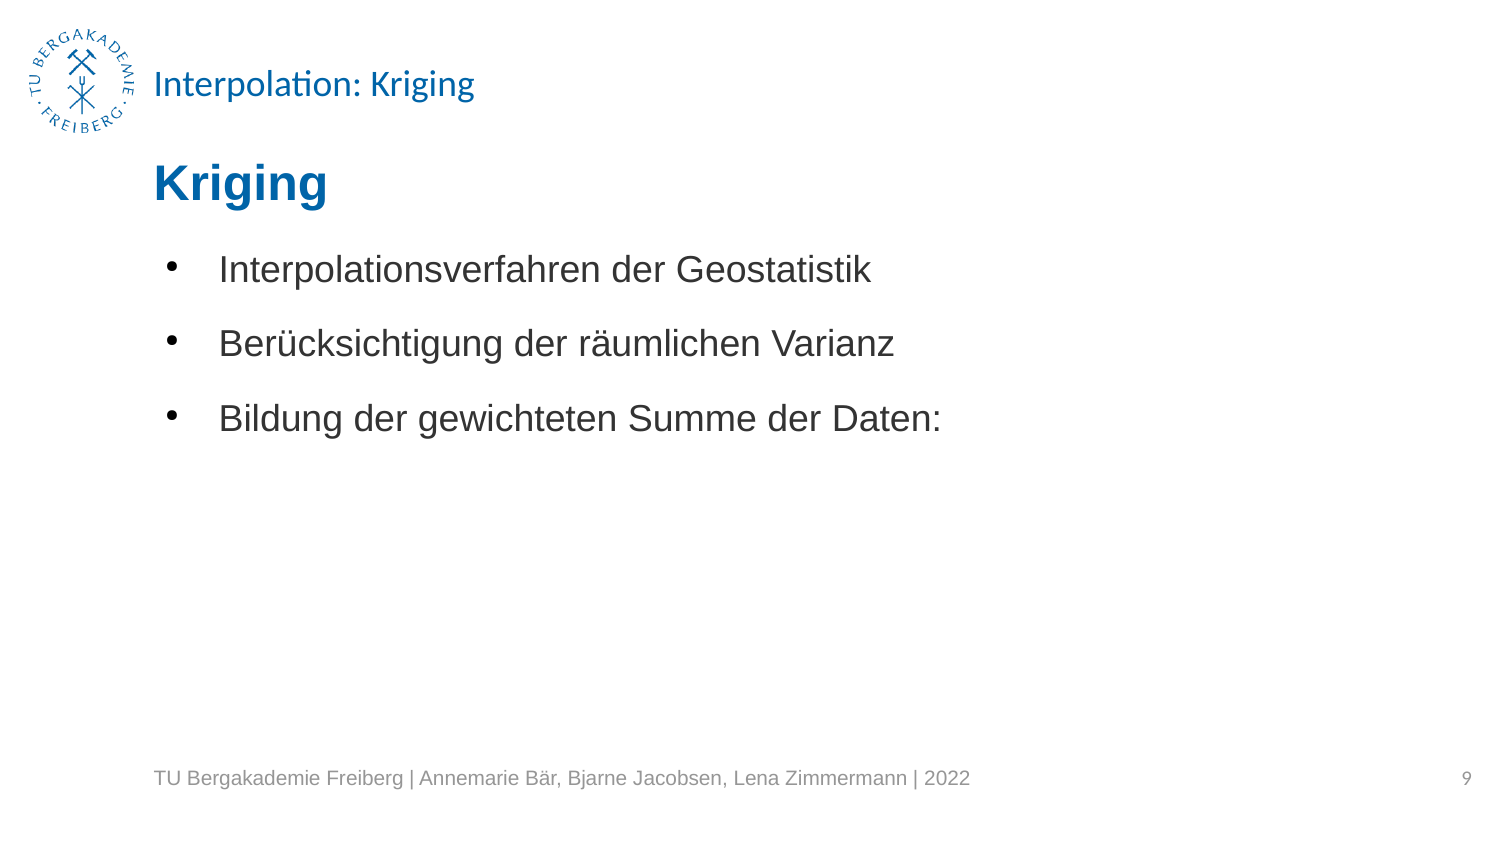

Interpolation: Kriging
Kriging
# Interpolationsverfahren der Geostatistik
Berücksichtigung der räumlichen Varianz
Bildung der gewichteten Summe der Daten:
TU Bergakademie Freiberg | Annemarie Bär, Bjarne Jacobsen, Lena Zimmermann | 2022